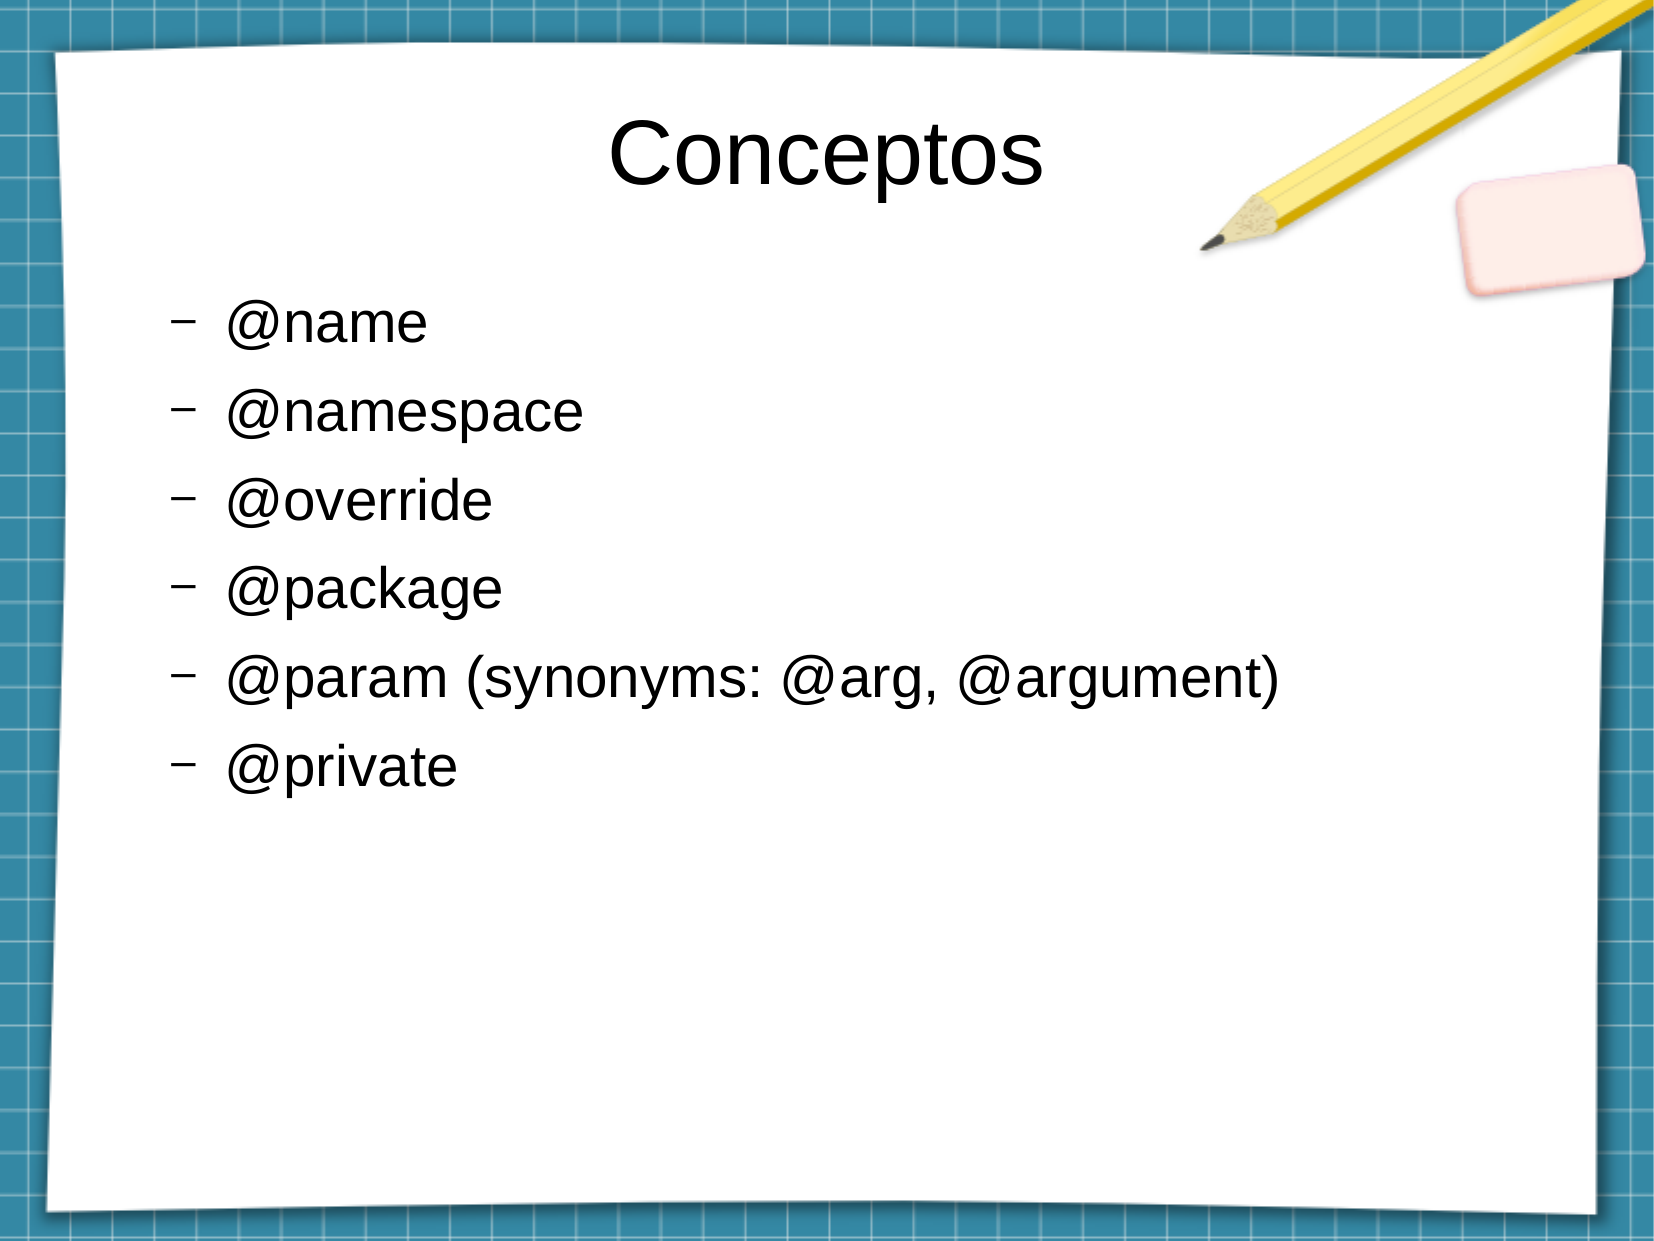

# Conceptos
@name
@namespace
@override
@package
@param (synonyms: @arg, @argument)
@private